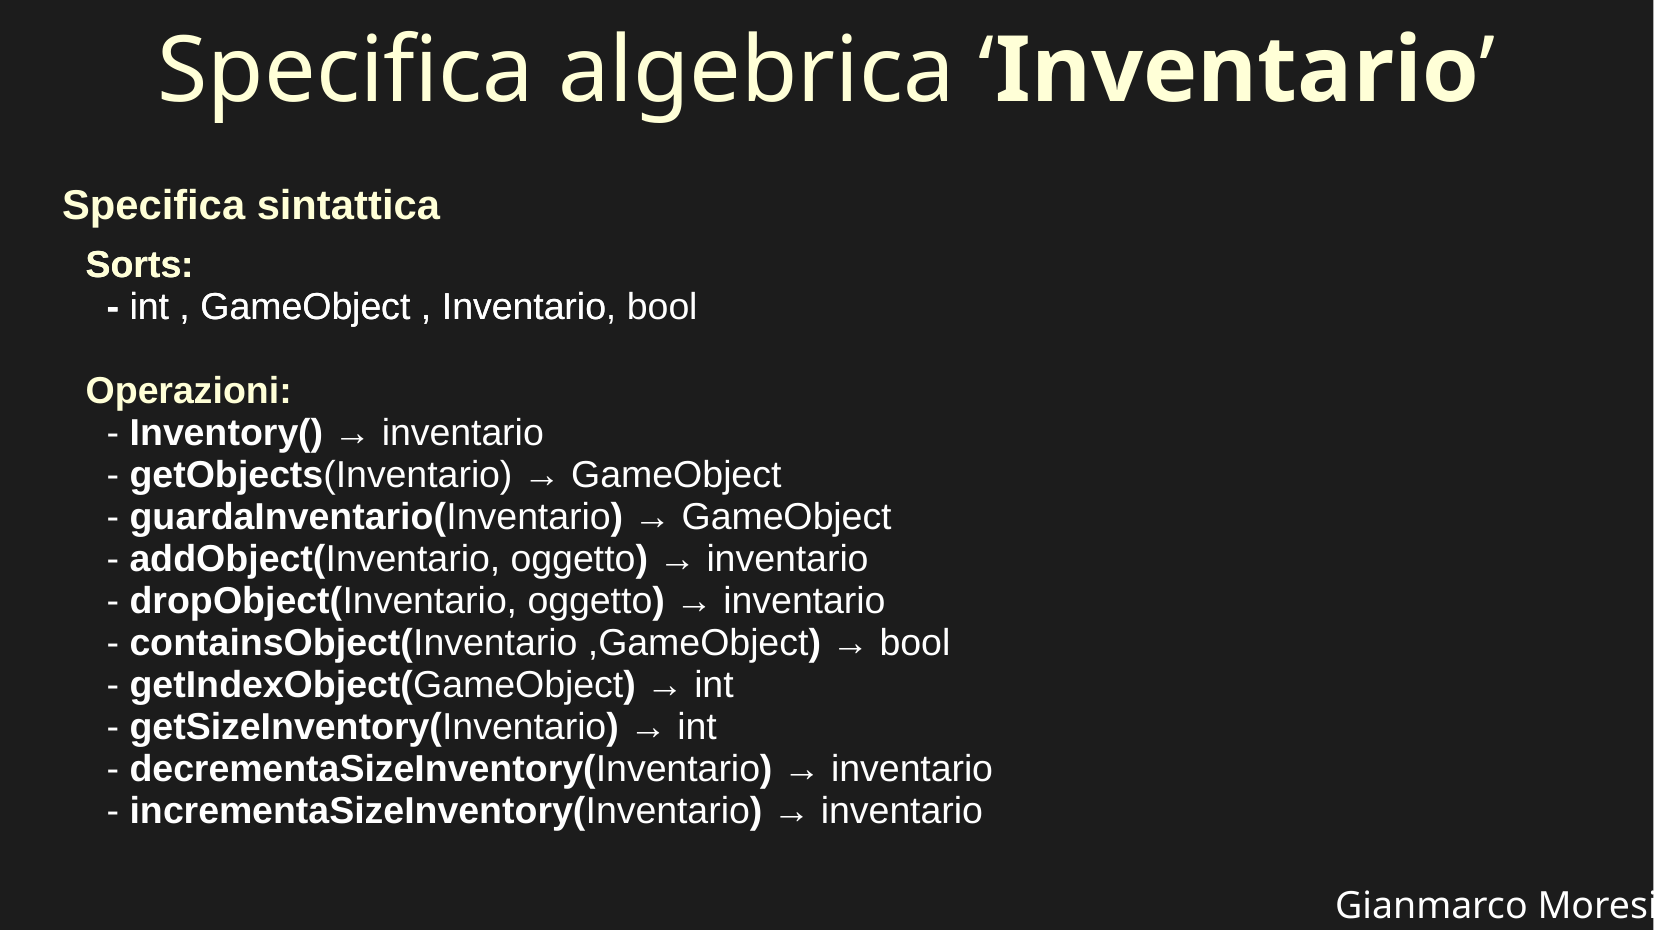

# Specifica algebrica ‘Inventario’
Specifica sintattica
Sorts:
 - int , GameObject , Inventario
Sorts:
 - int , GameObject , Inventario, bool
Operazioni:
 - Inventory() → inventario
 - getObjects(Inventario) → GameObject
 - guardaInventario(Inventario) → GameObject
 - addObject(Inventario, oggetto) → inventario
 - dropObject(Inventario, oggetto) → inventario
 - containsObject(Inventario ,GameObject) → bool
 - getIndexObject(GameObject) → int
 - getSizeInventory(Inventario) → int
 - decrementaSizeInventory(Inventario) → inventario
 - incrementaSizeInventory(Inventario) → inventario
Gianmarco Moresi